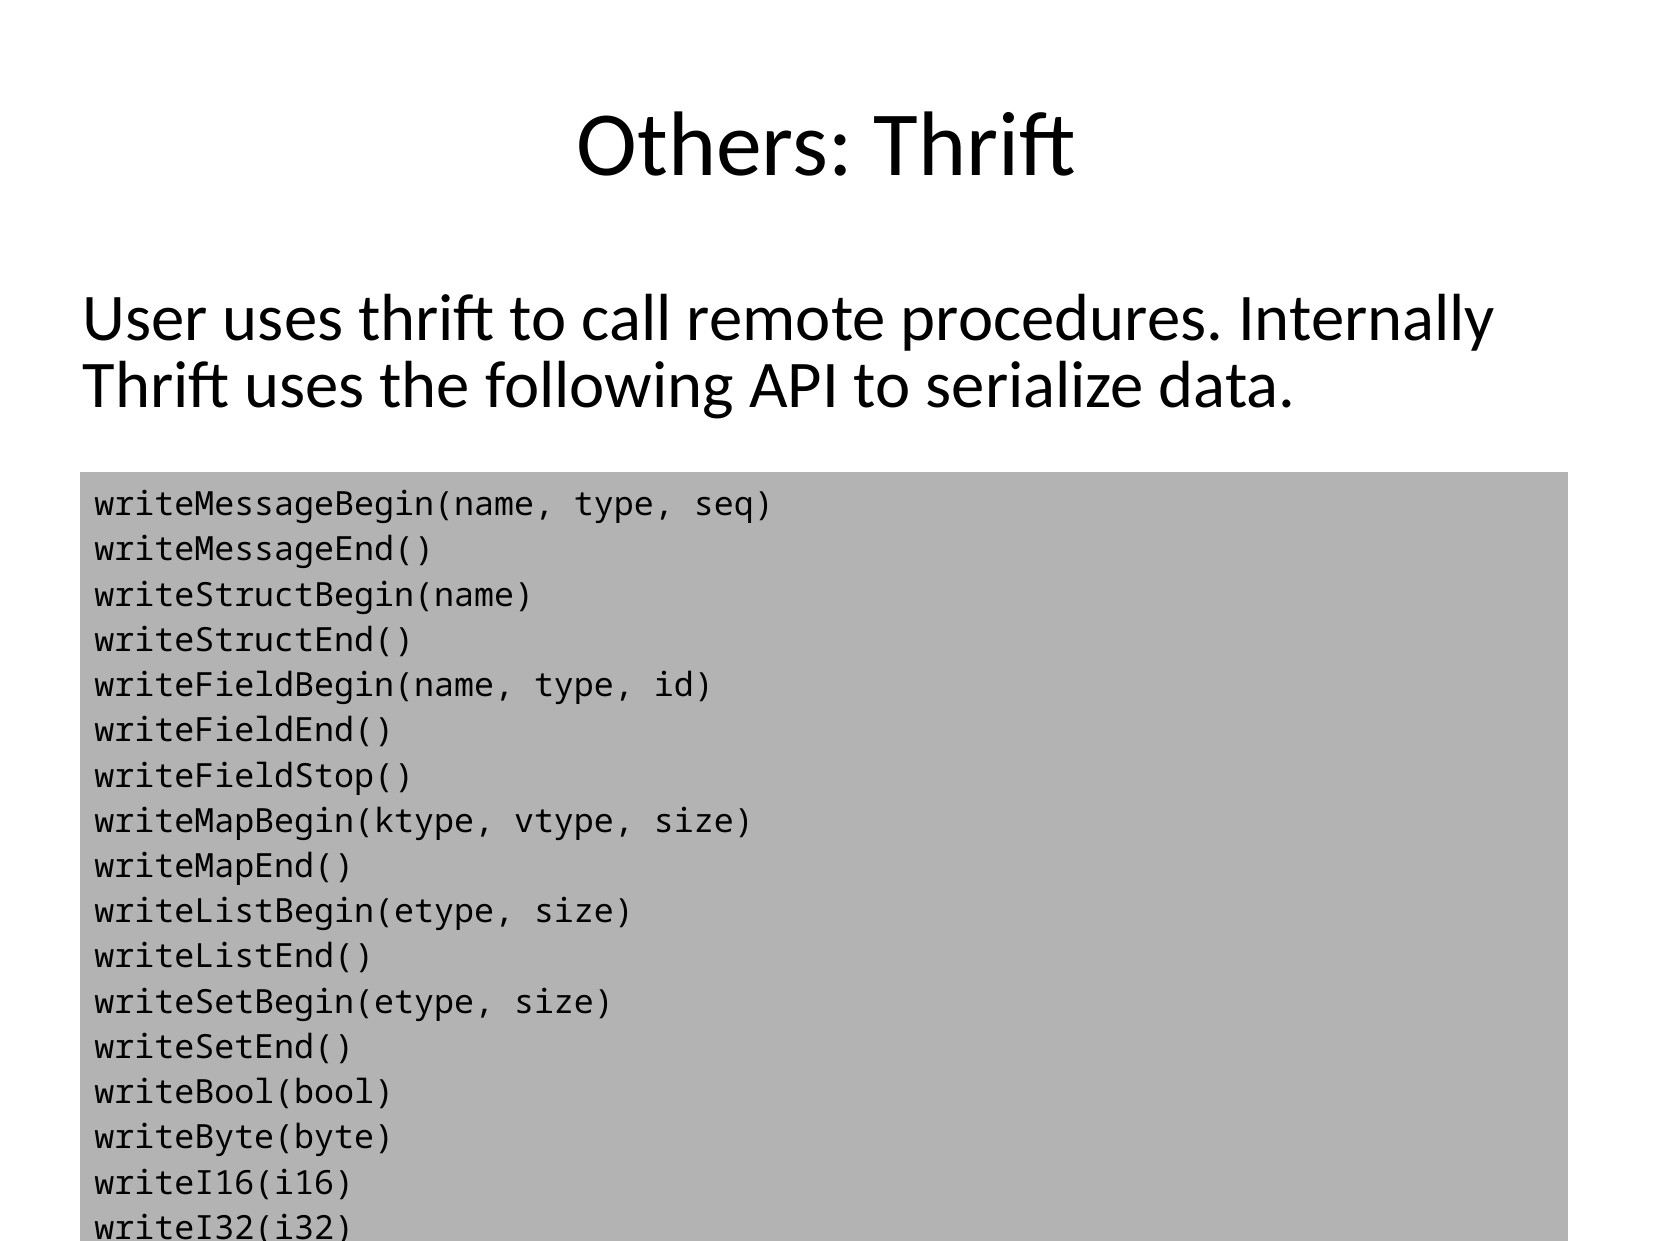

# Others: Thrift
User uses thrift to call remote procedures. Internally Thrift uses the following API to serialize data.
| writeMessageBegin(name, type, seq) writeMessageEnd() writeStructBegin(name) writeStructEnd() writeFieldBegin(name, type, id) writeFieldEnd() writeFieldStop() writeMapBegin(ktype, vtype, size) writeMapEnd() writeListBegin(etype, size) writeListEnd() writeSetBegin(etype, size) writeSetEnd() writeBool(bool) writeByte(byte) writeI16(i16) writeI32(i32) writeI64(i64) ... |
| --- |